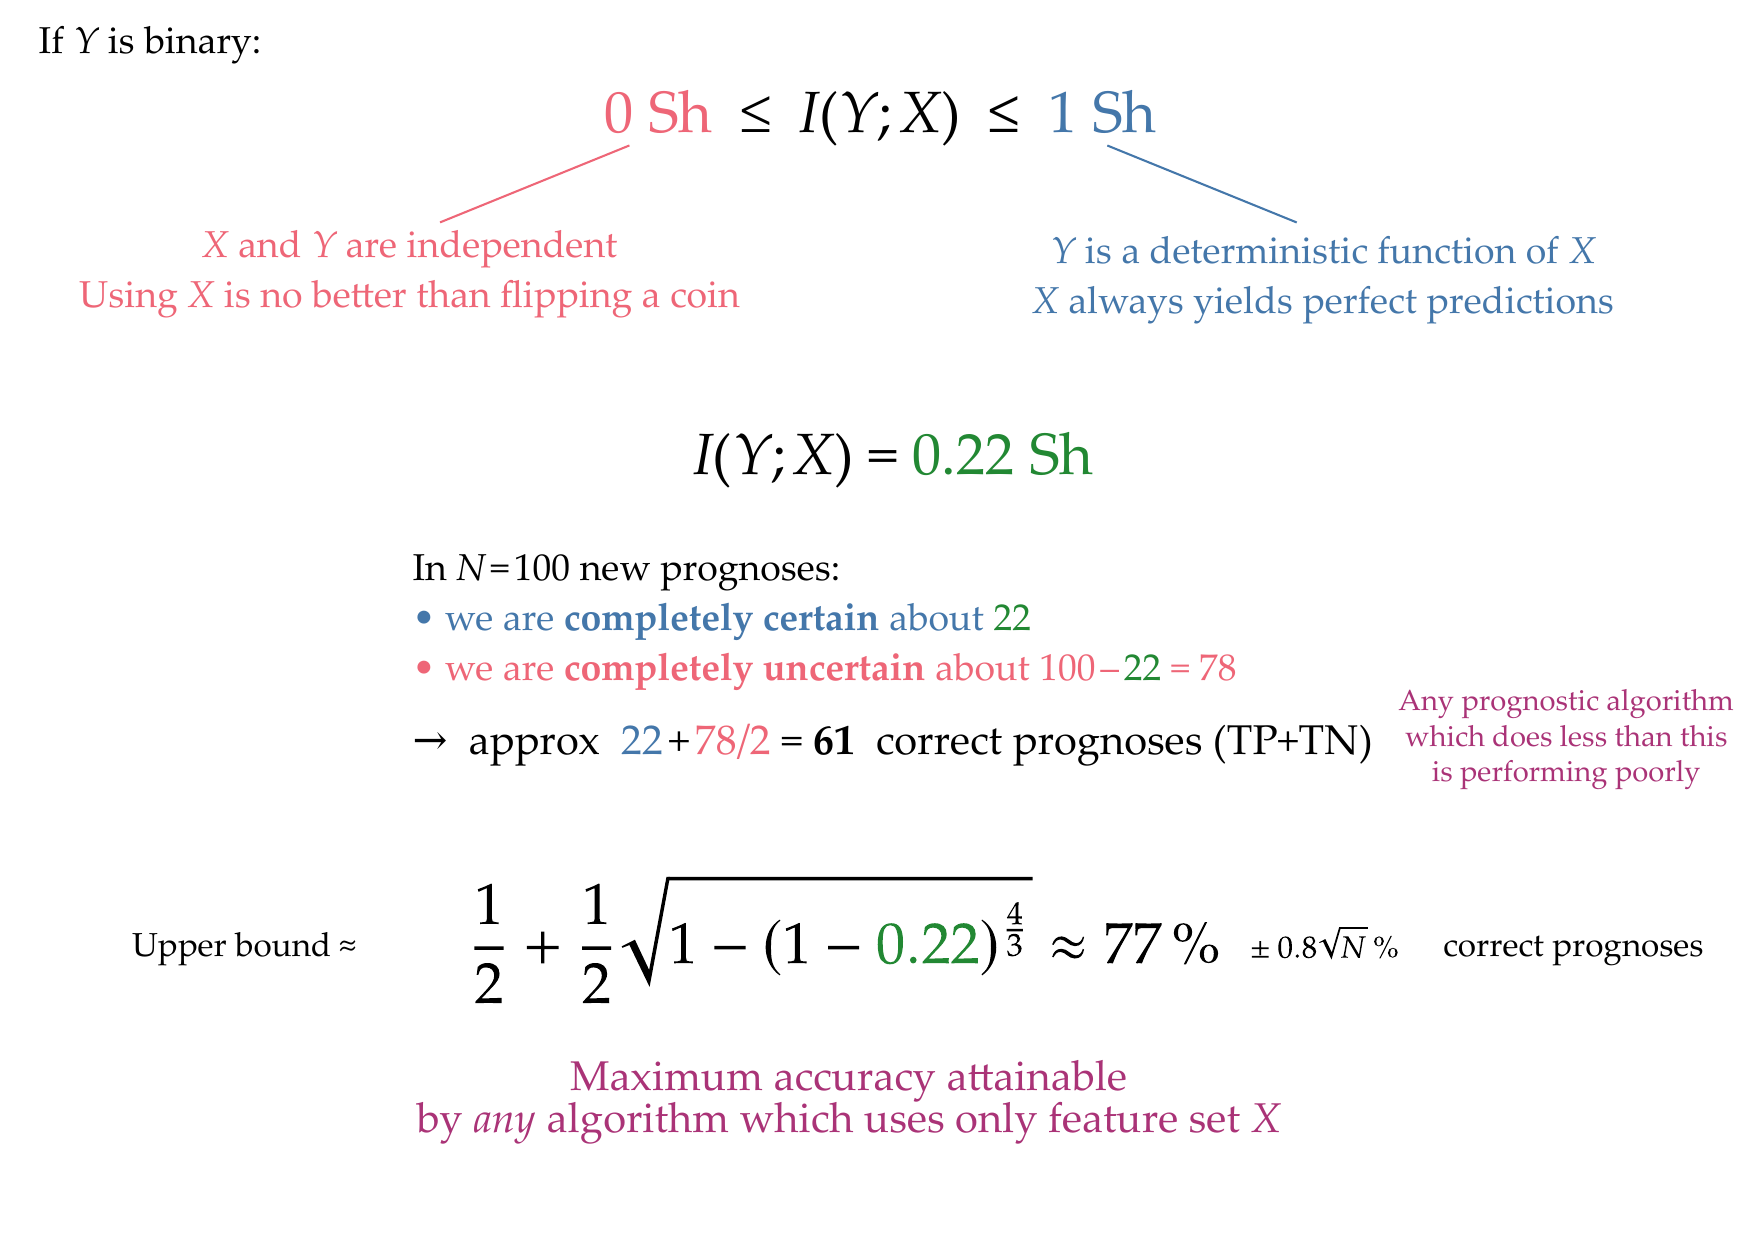

If Y is binary:
0 Sh ≤ I(Y; X) ≤ 1 Sh
X and Y are independent
Using X is no better than flipping a coin
Y is a deterministic function of X
X always yields perfect predictions
I(Y; X) = 0.22 Sh
In N = 100 new prognoses:
• we are completely certain about 22
• we are completely uncertain about 100 – 22 = 78
→ approx 22 + 78/2 = 61 correct prognoses (TP+TN)
Any prognostic algorithm
which does less than this
is performing poorly
Upper bound ≈
correct prognoses
Maximum accuracy attainable
by any algorithm which uses only feature set X